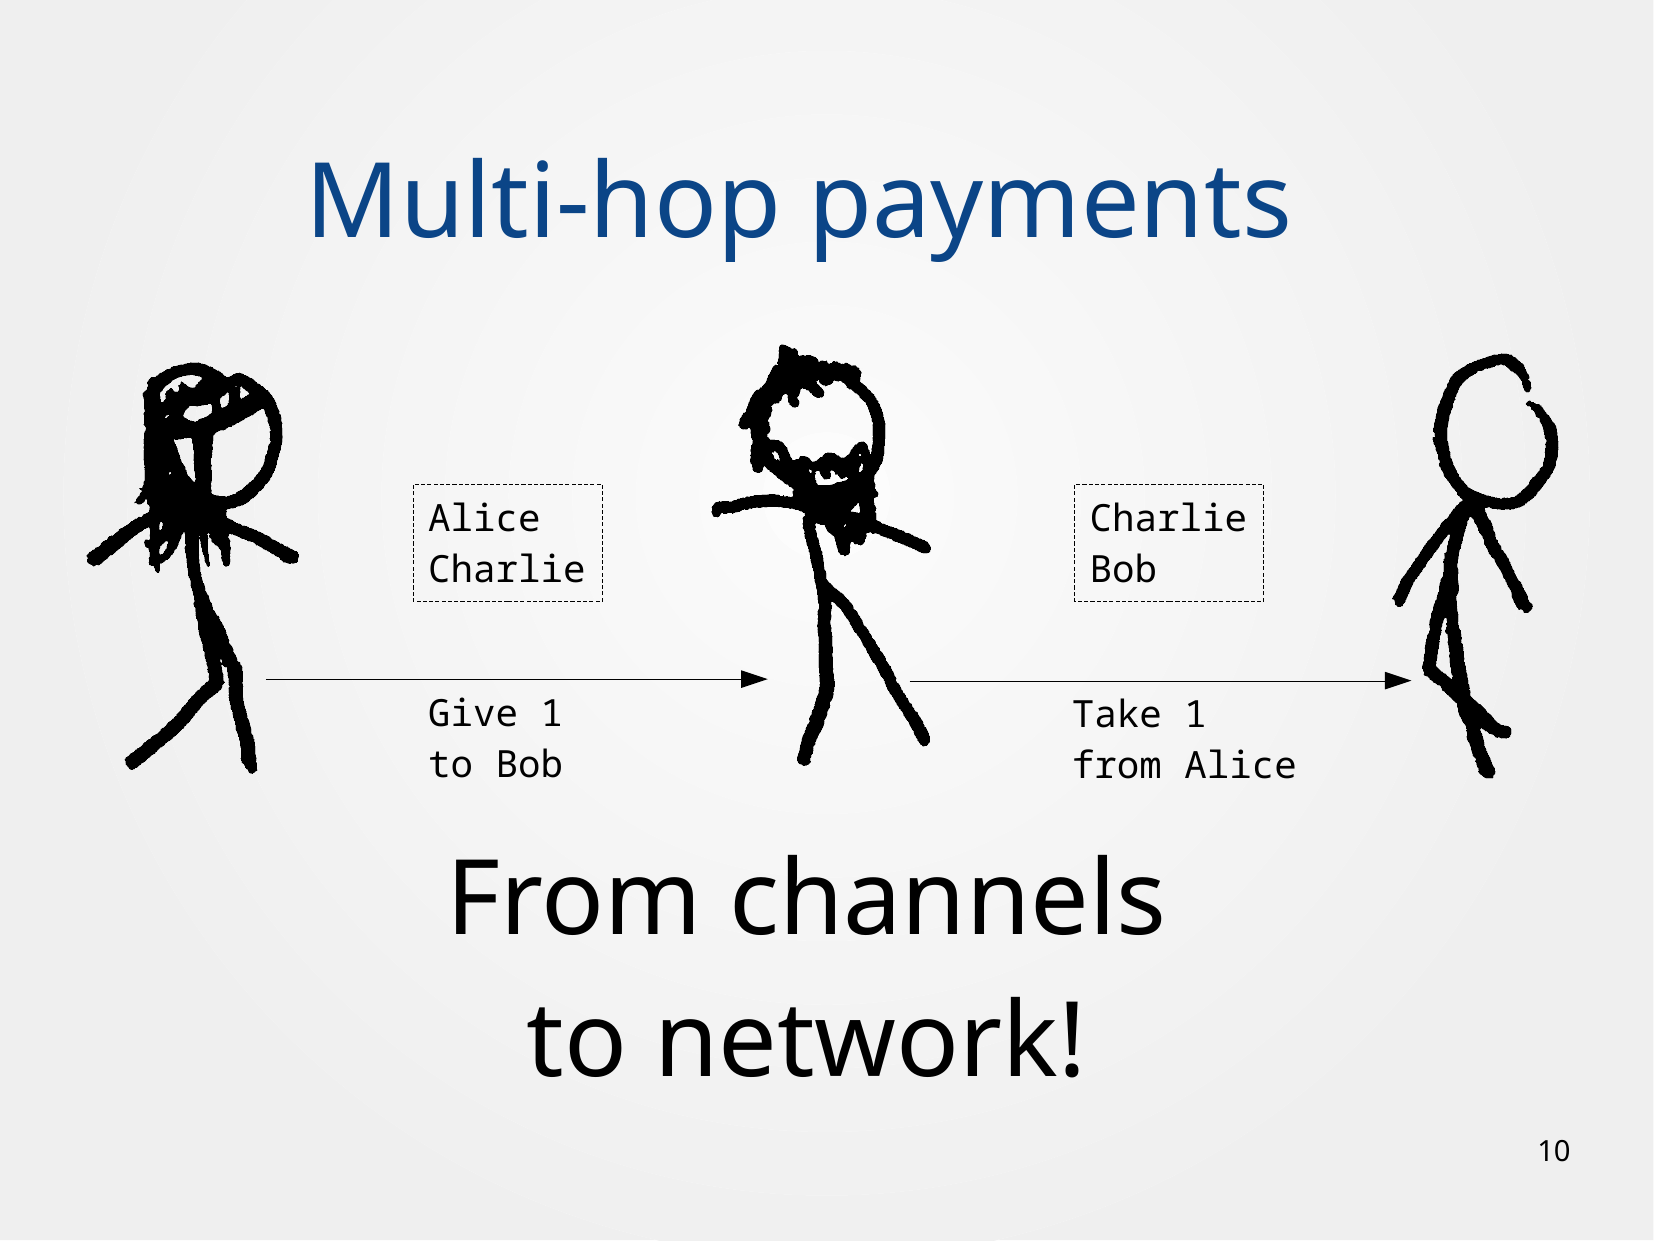

# Multi-hop payments
Alice
Charlie
Charlie
Bob
Give 1
to Bob
Take 1
from Alice
From channels to network!
10